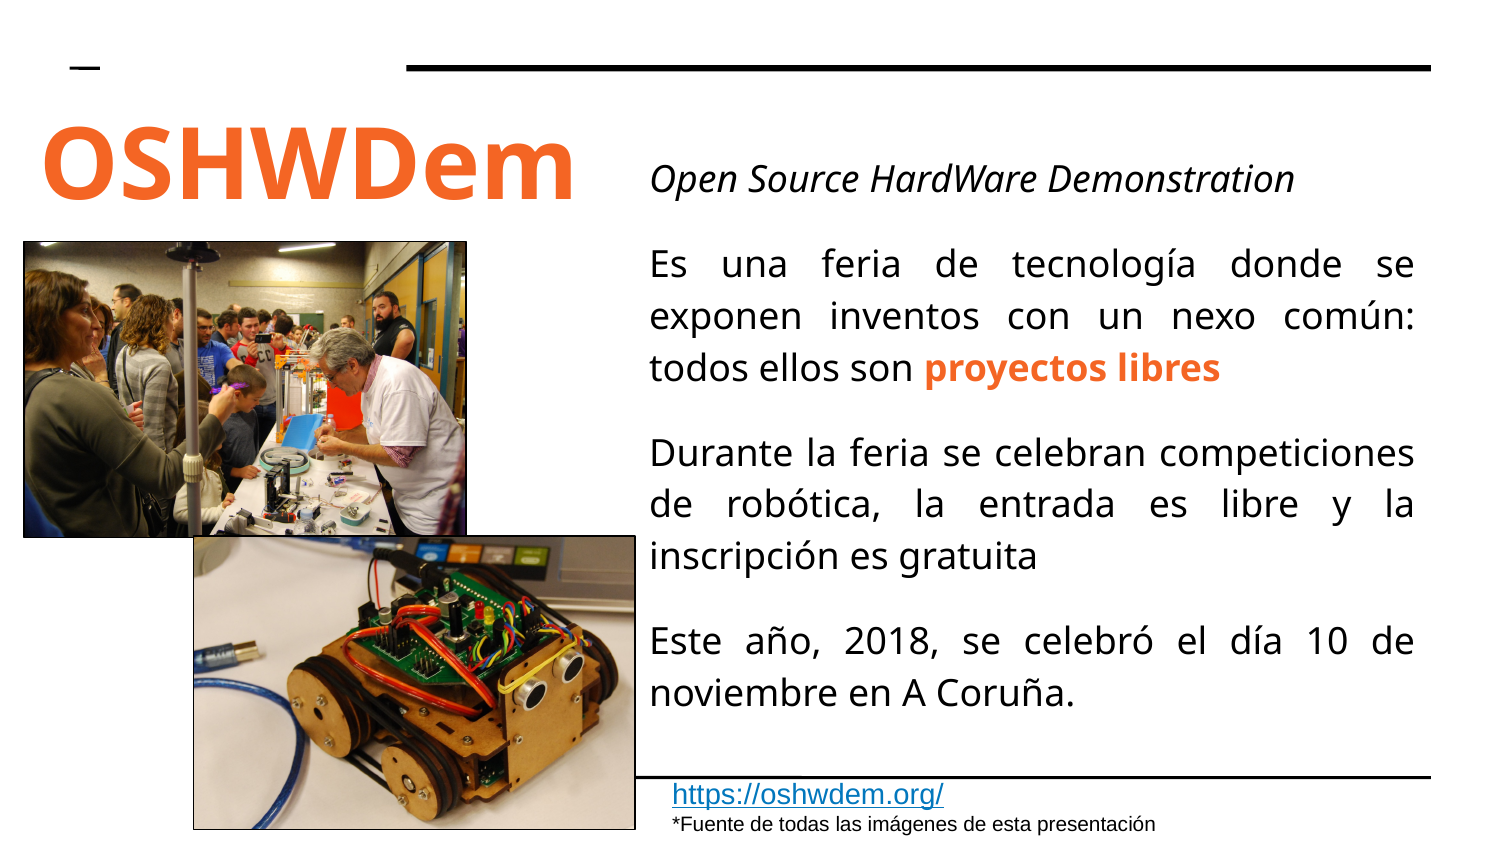

# OSHWDem
Open Source HardWare Demonstration
Es una feria de tecnología donde se exponen inventos con un nexo común: todos ellos son proyectos libres
Durante la feria se celebran competiciones de robótica, la entrada es libre y la inscripción es gratuita
Este año, 2018, se celebró el día 10 de noviembre en A Coruña.
https://oshwdem.org/
*Fuente de todas las imágenes de esta presentación